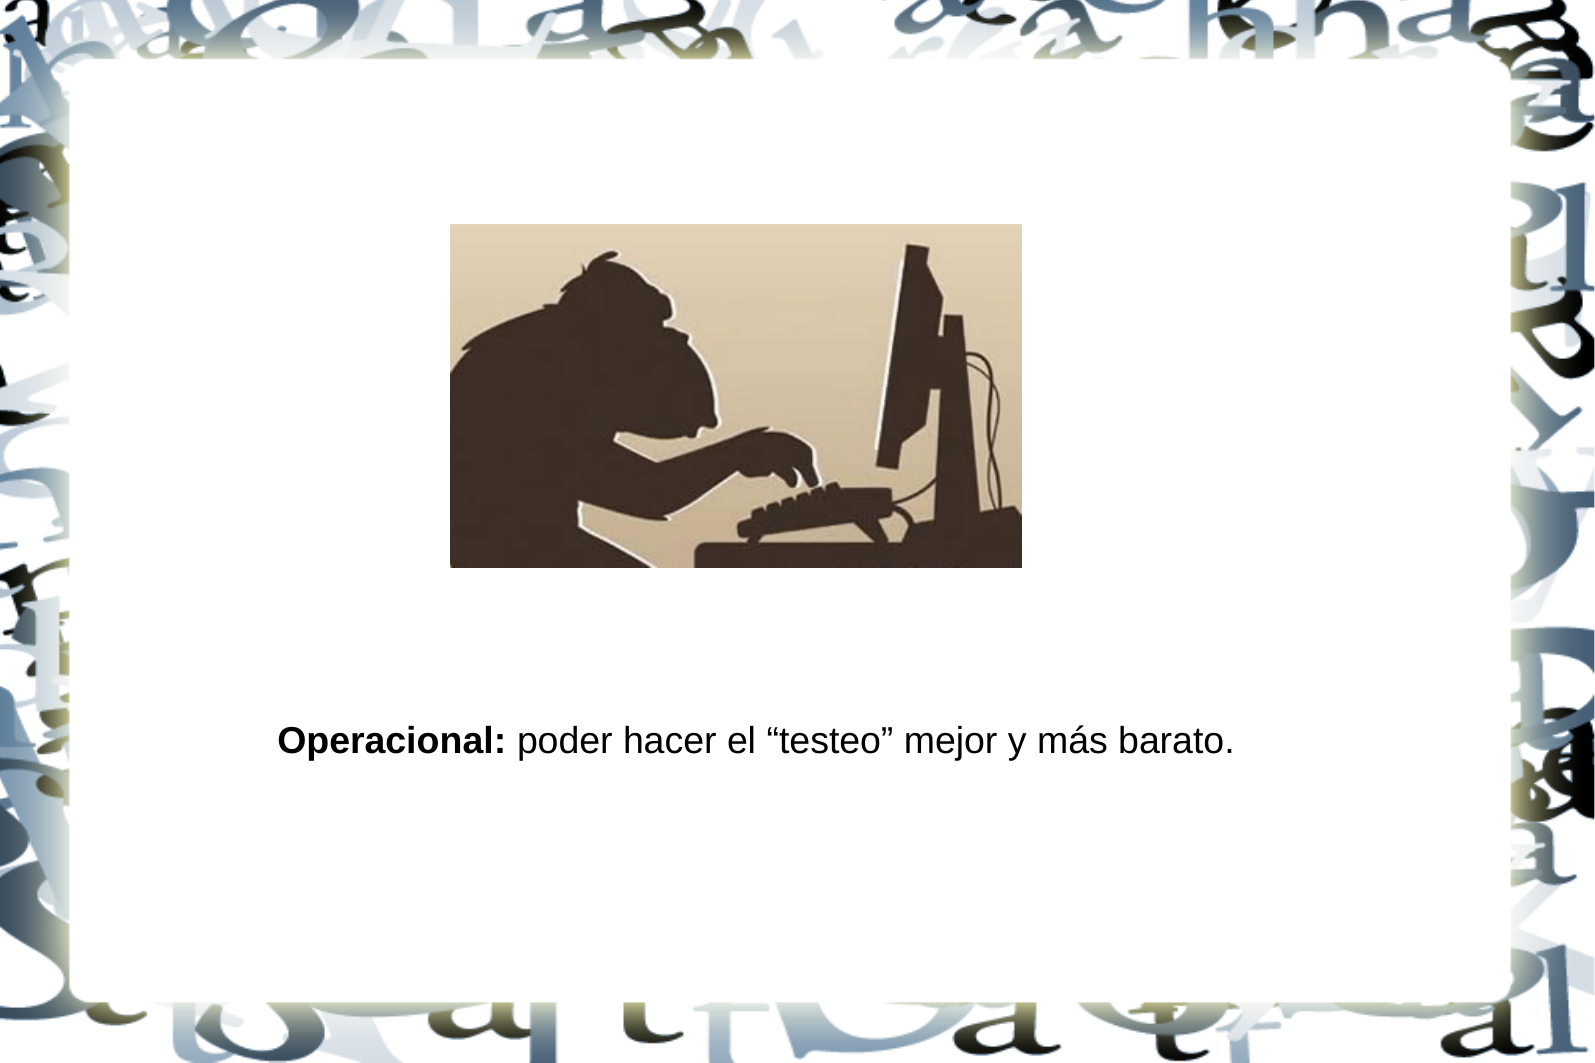

Operacional: poder hacer el “testeo” mejor y más barato.